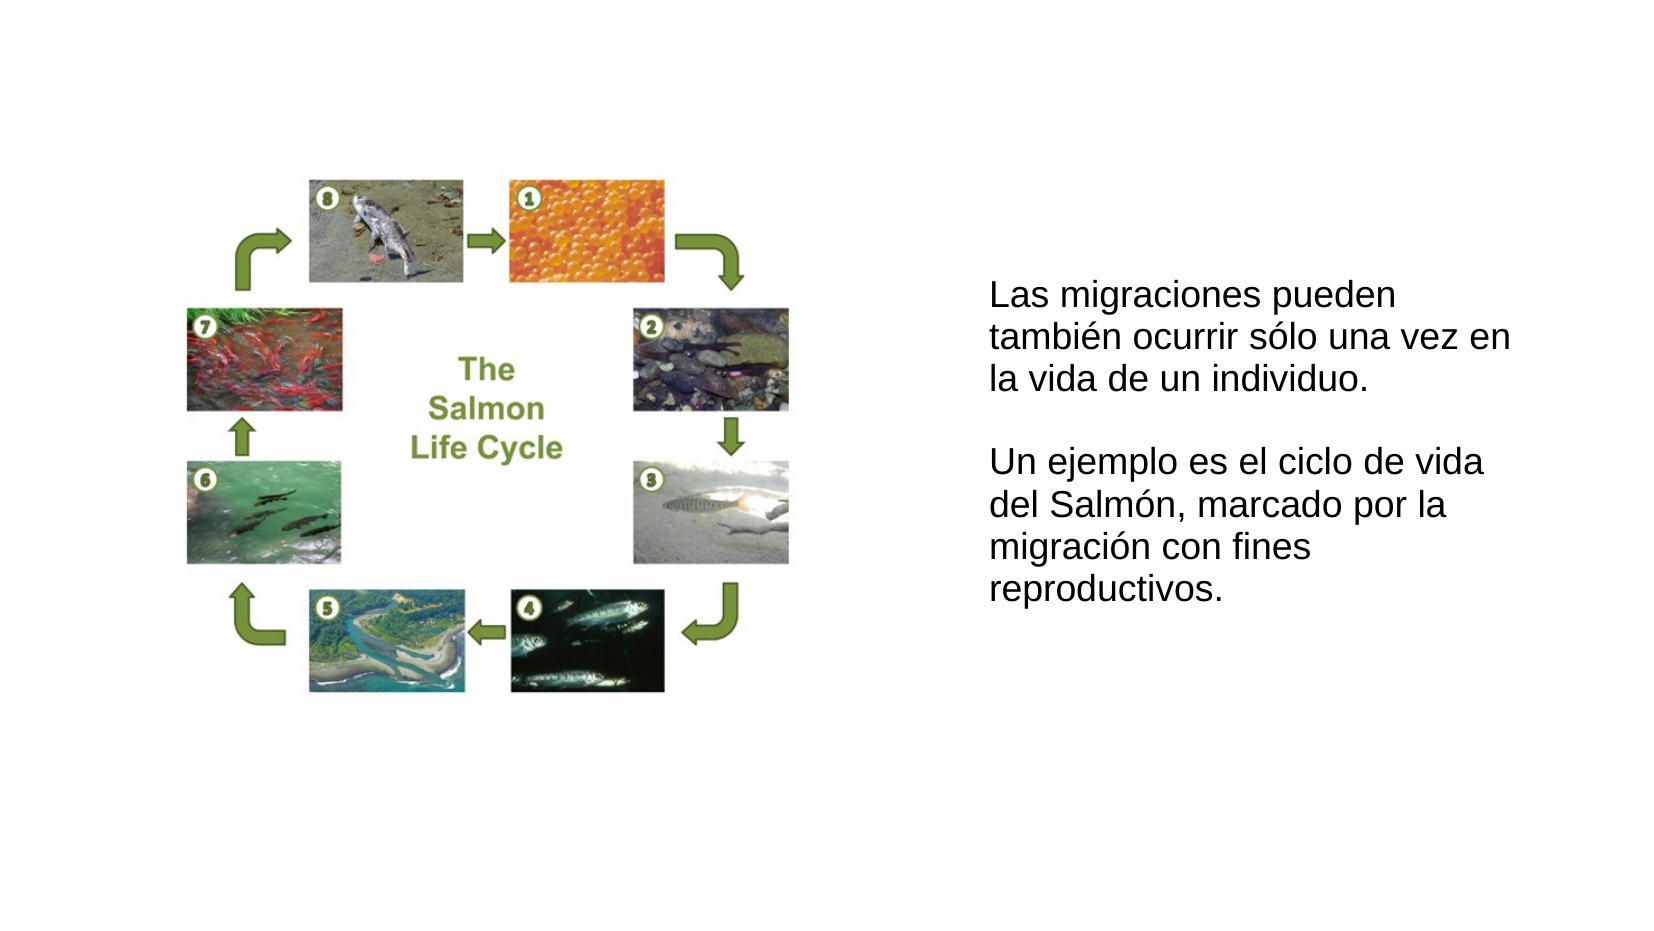

Las migraciones pueden también ocurrir sólo una vez en la vida de un individuo.
Un ejemplo es el ciclo de vida del Salmón, marcado por la migración con fines reproductivos.